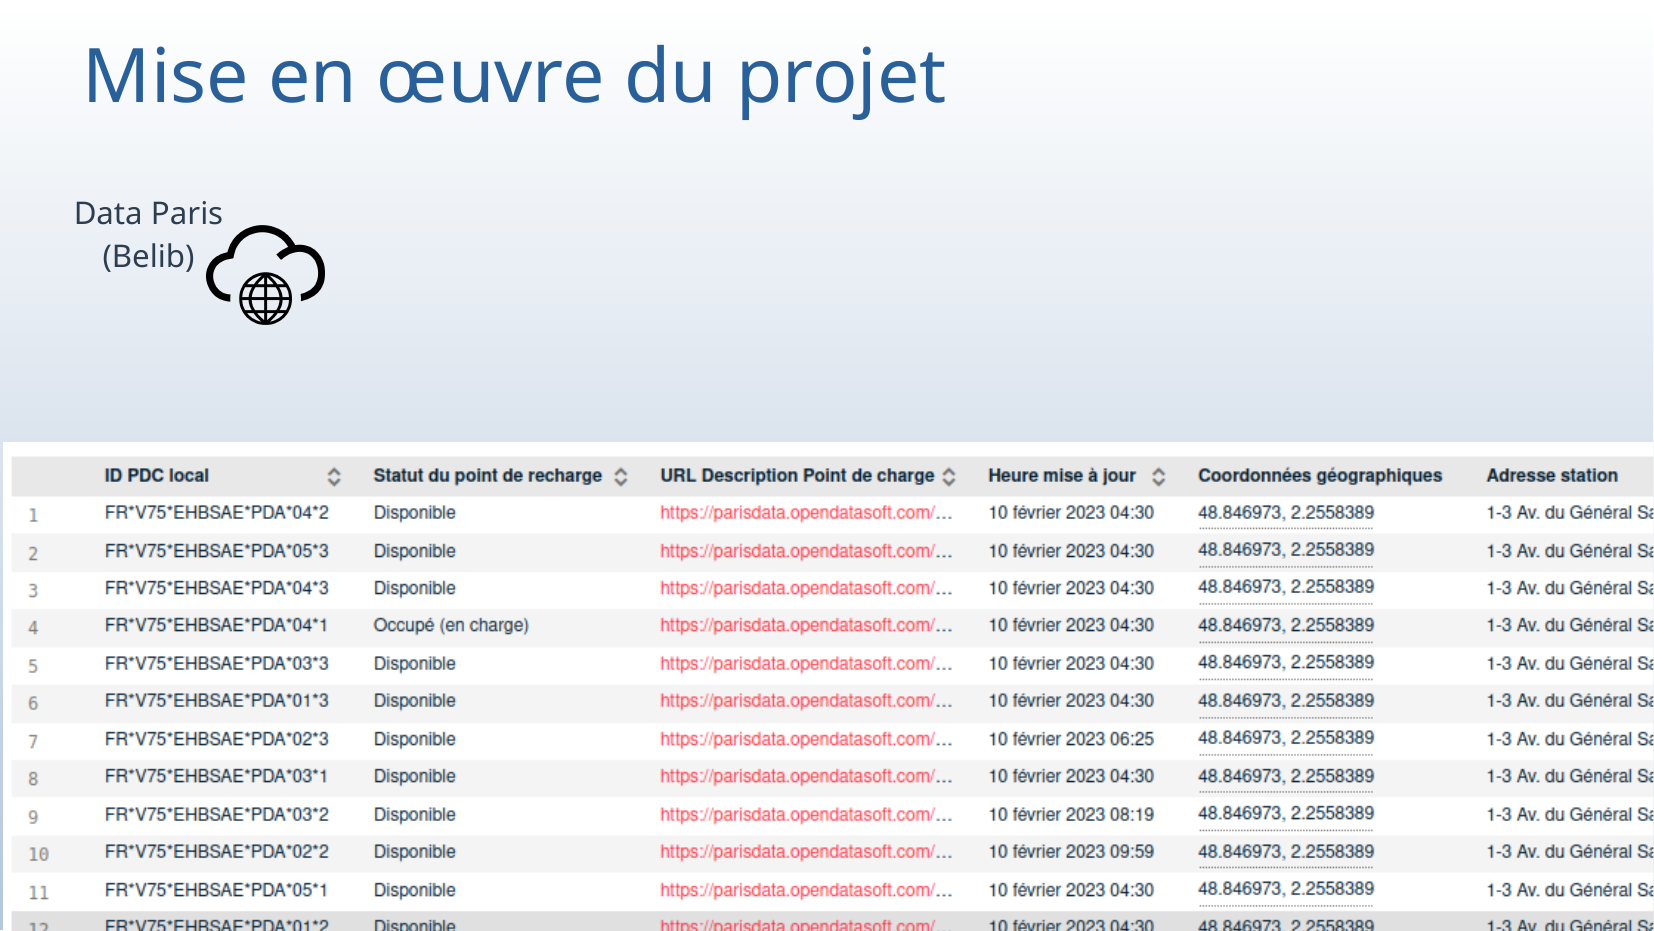

# Mise en œuvre du projet
Data Paris (Belib)